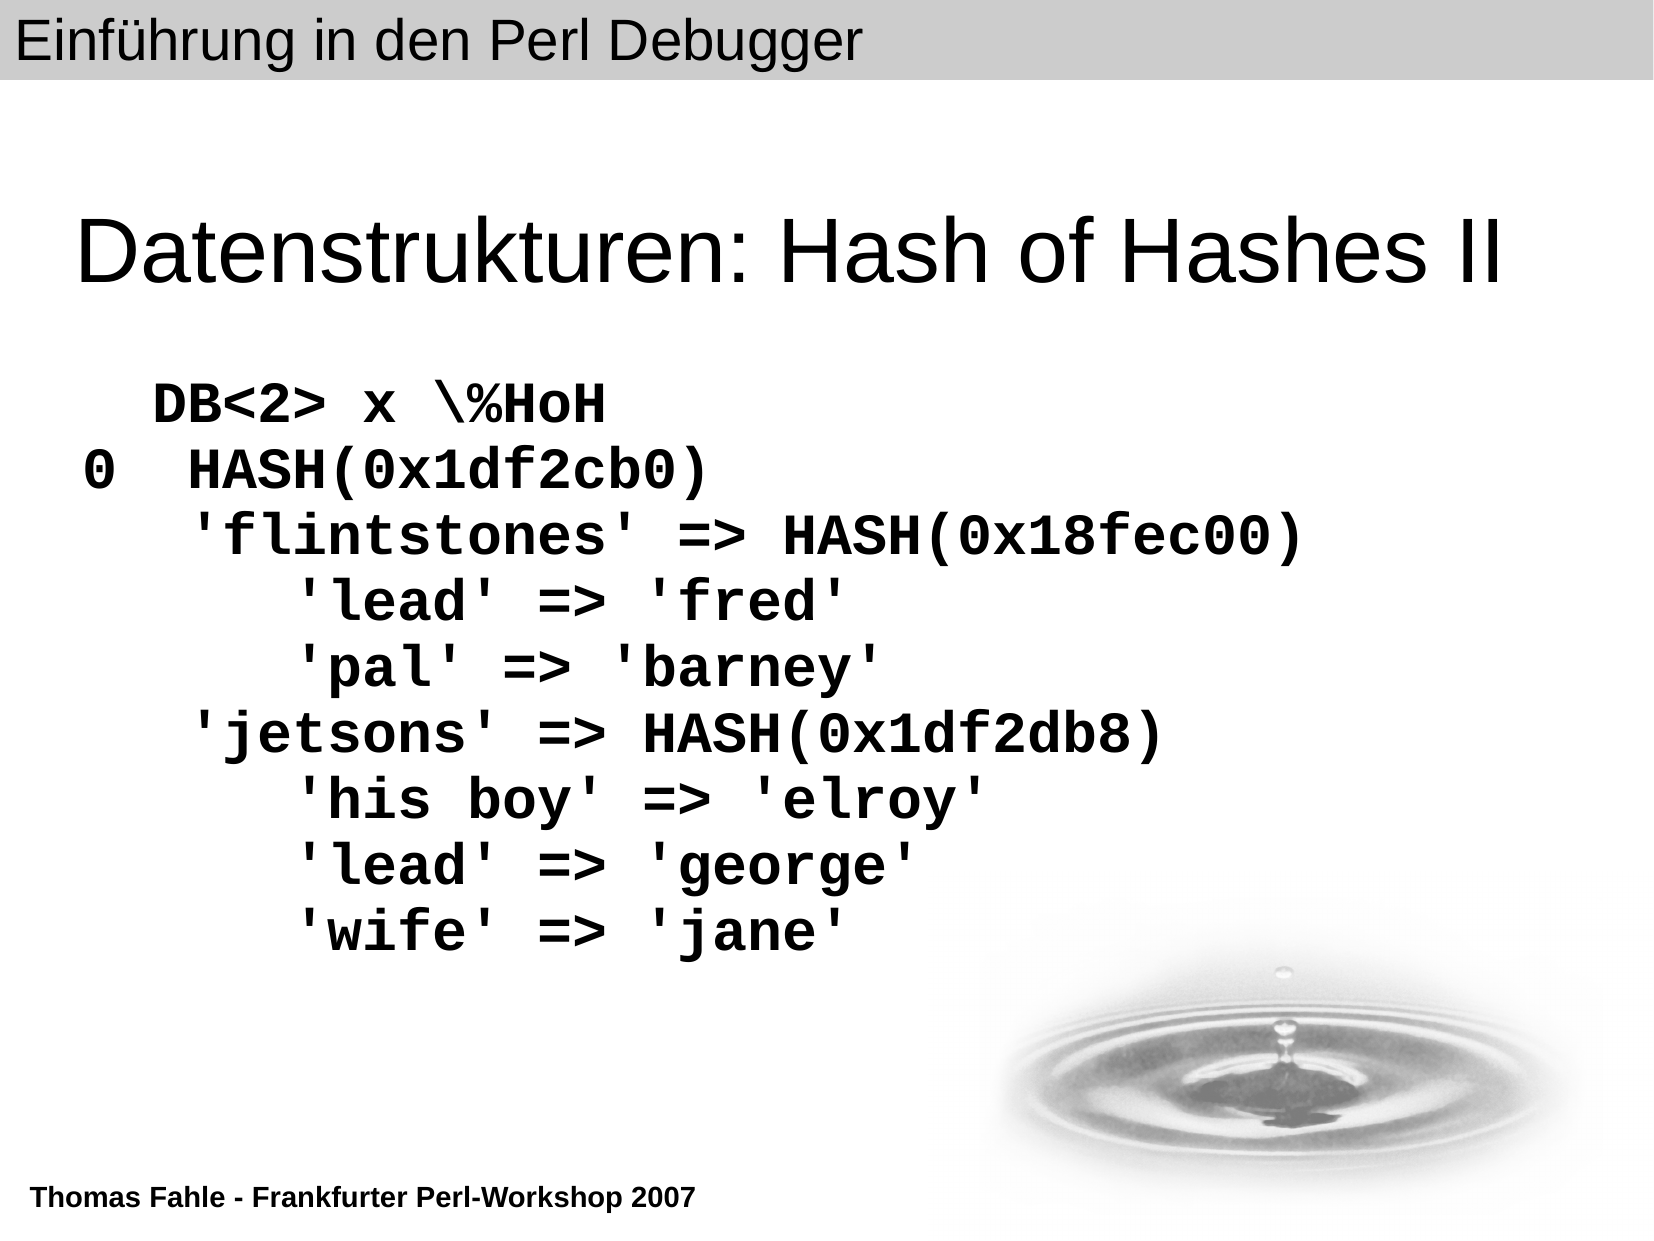

# Datenstrukturen: Hash of Hashes II
 DB<2> x \%HoH
0 HASH(0x1df2cb0)
 'flintstones' => HASH(0x18fec00)
 'lead' => 'fred'
 'pal' => 'barney'
 'jetsons' => HASH(0x1df2db8)
 'his boy' => 'elroy'
 'lead' => 'george'
 'wife' => 'jane'